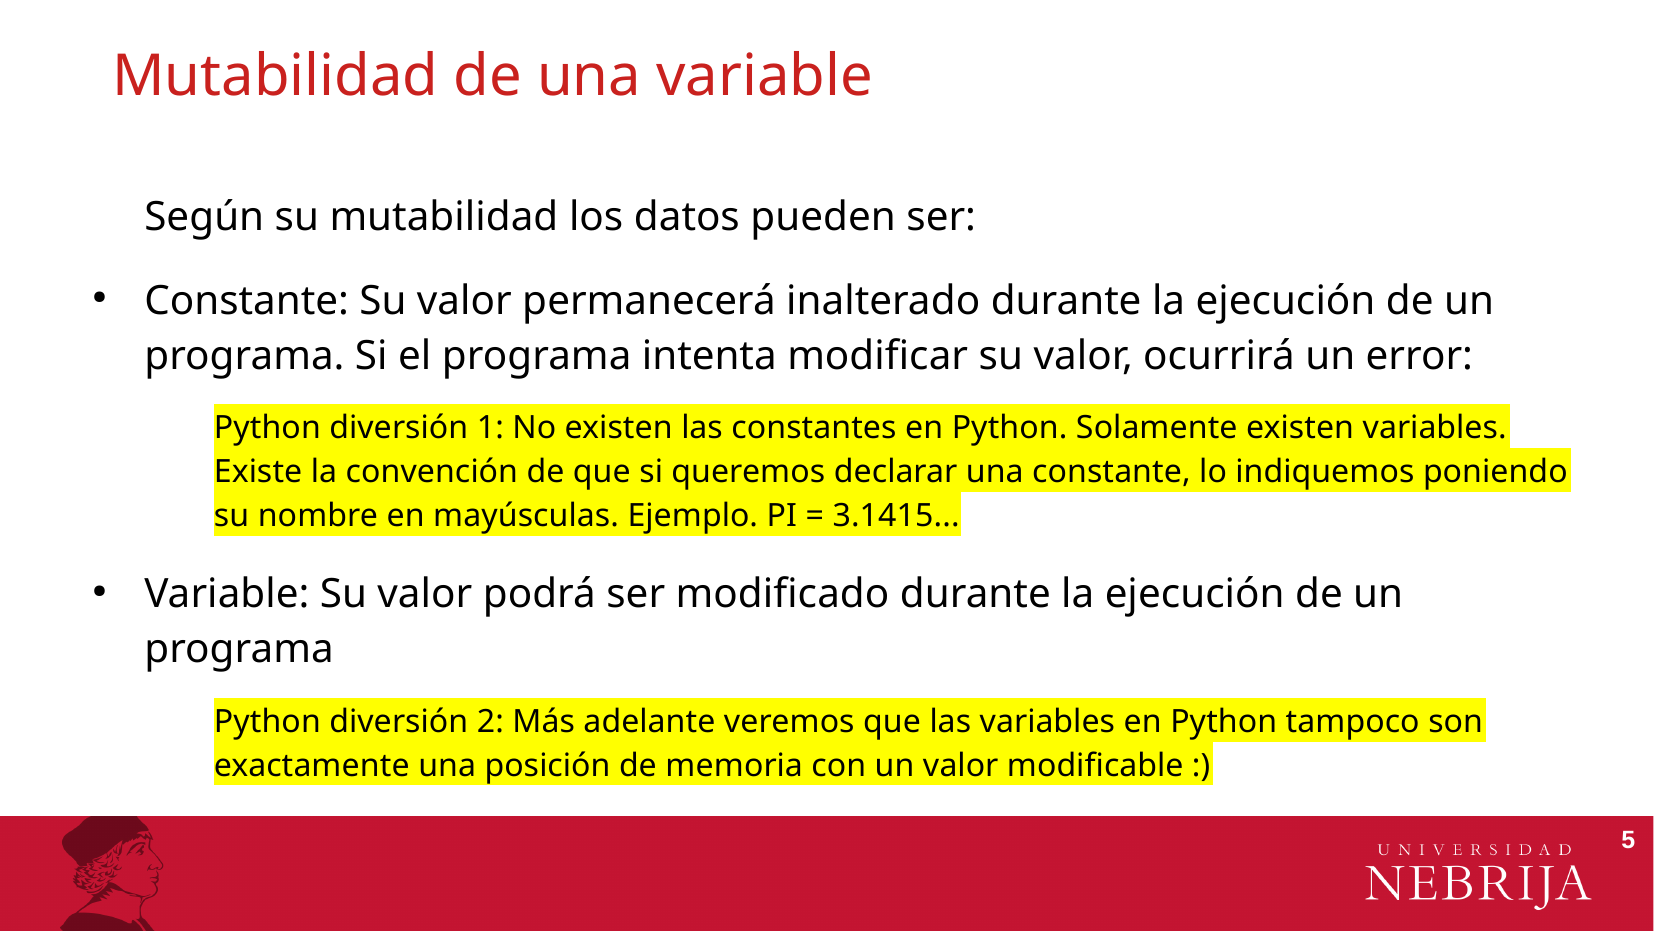

# Mutabilidad de una variable
Según su mutabilidad los datos pueden ser:
Constante: Su valor permanecerá inalterado durante la ejecución de un programa. Si el programa intenta modificar su valor, ocurrirá un error:
Python diversión 1: No existen las constantes en Python. Solamente existen variables. Existe la convención de que si queremos declarar una constante, lo indiquemos poniendo su nombre en mayúsculas. Ejemplo. PI = 3.1415...
Variable: Su valor podrá ser modificado durante la ejecución de un programa
Python diversión 2: Más adelante veremos que las variables en Python tampoco son exactamente una posición de memoria con un valor modificable :)